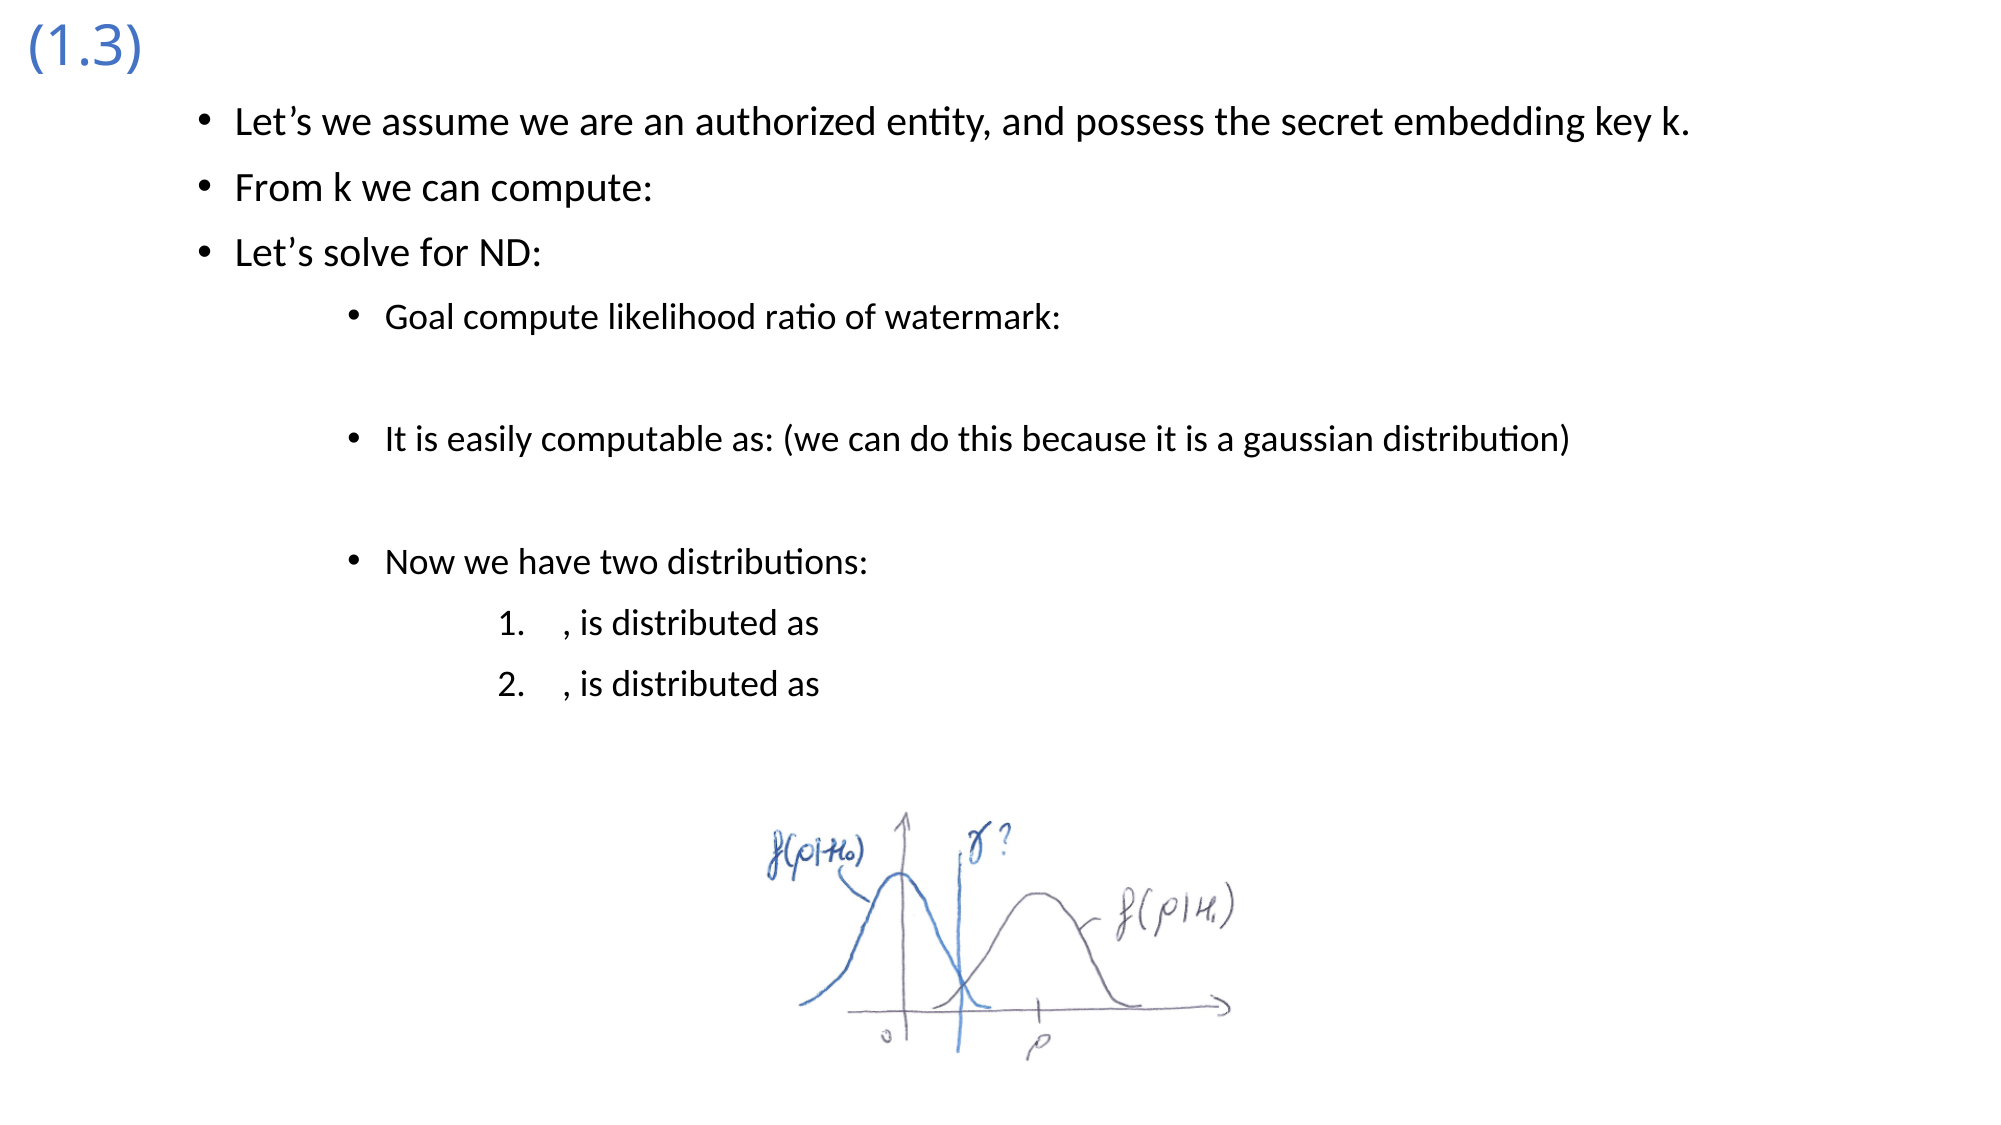

# (1.3)
Let’s we assume we are an authorized entity, and possess the secret embedding key k.
From k we can compute:
Let’s solve for ND:
Goal compute likelihood ratio of watermark:
It is easily computable as: (we can do this because it is a gaussian distribution)
Now we have two distributions:
 , is distributed as
 , is distributed as